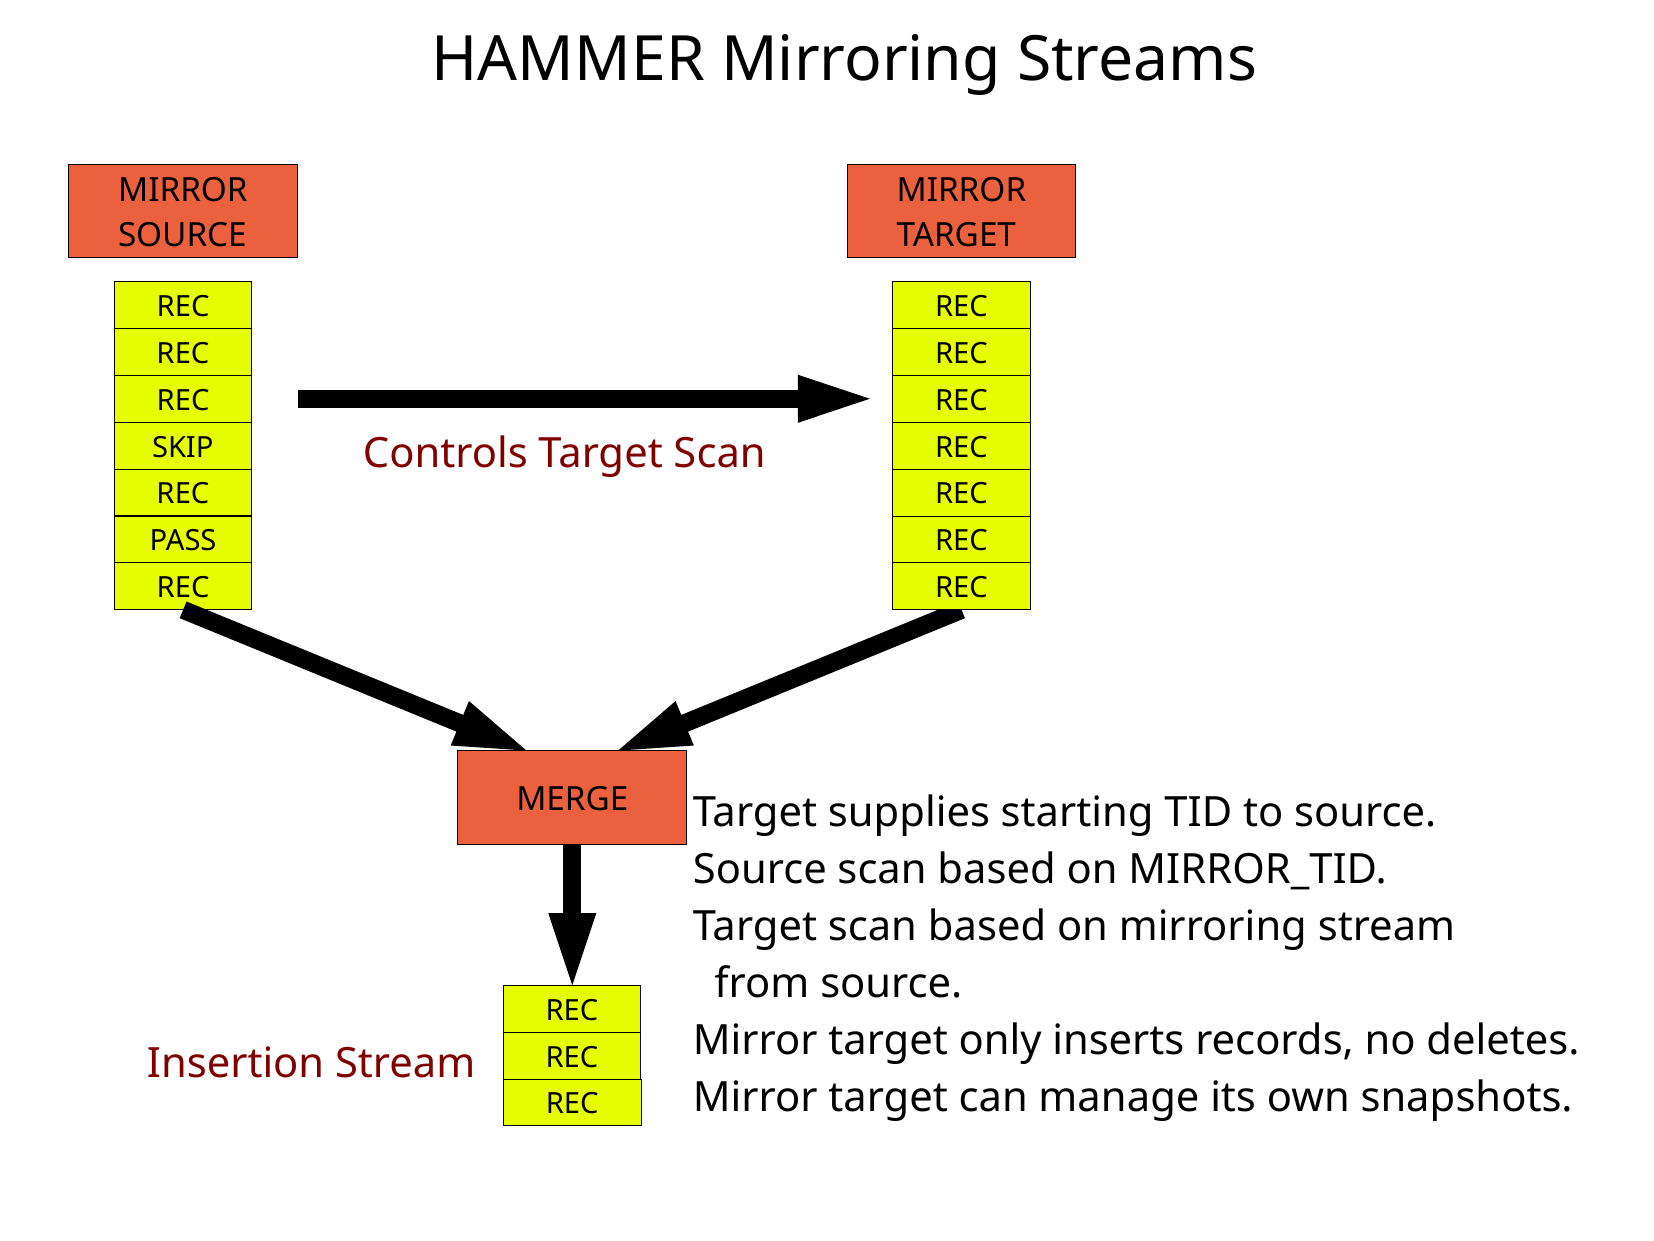

HAMMER Mirroring Streams
MIRROR
SOURCE
MIRROR
TARGET
REC
REC
REC
REC
REC
REC
Controls Target Scan
REC
SKIP
REC
REC
PASS
REC
REC
REC
MERGE
Target supplies starting TID to source.
Source scan based on MIRROR_TID.
Target scan based on mirroring stream
 from source.
Mirror target only inserts records, no deletes.
Mirror target can manage its own snapshots.
REC
Insertion Stream
REC
REC